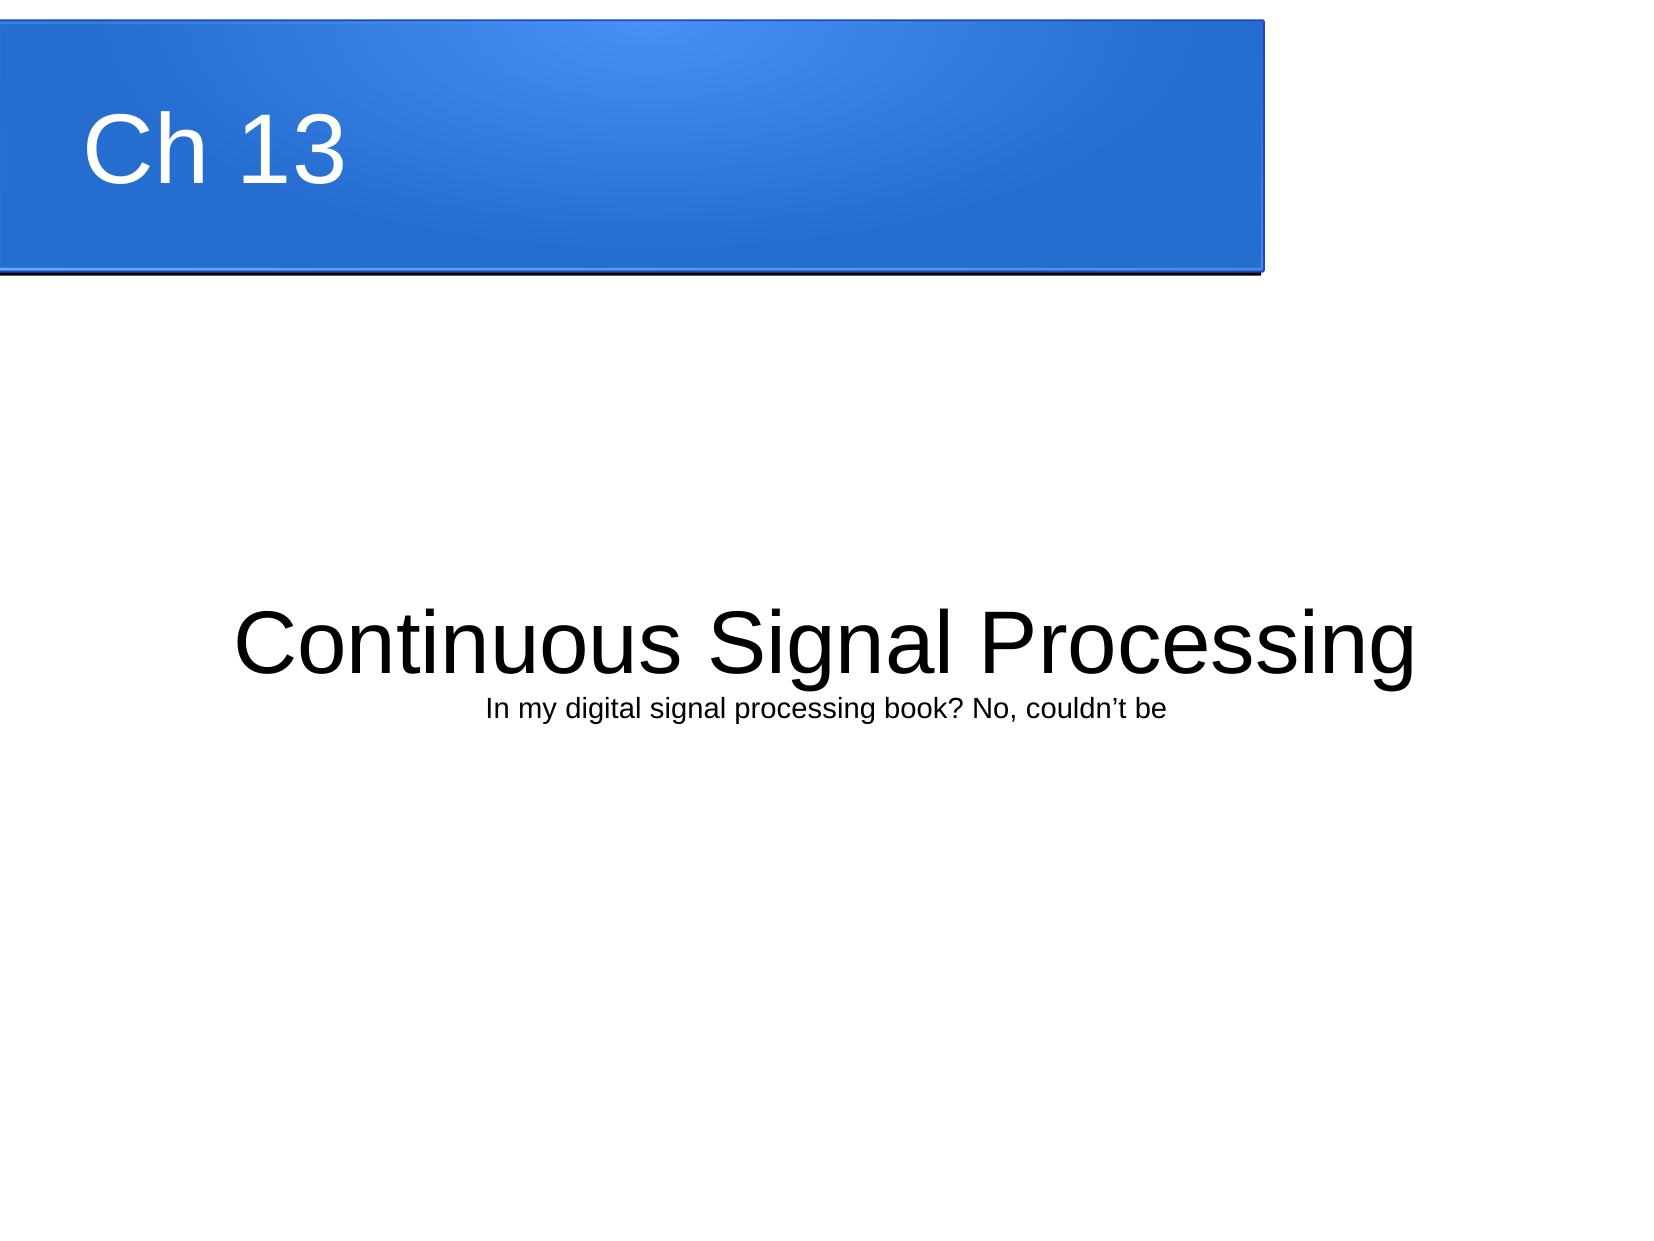

# Ch 13
Continuous Signal Processing
In my digital signal processing book? No, couldn’t be